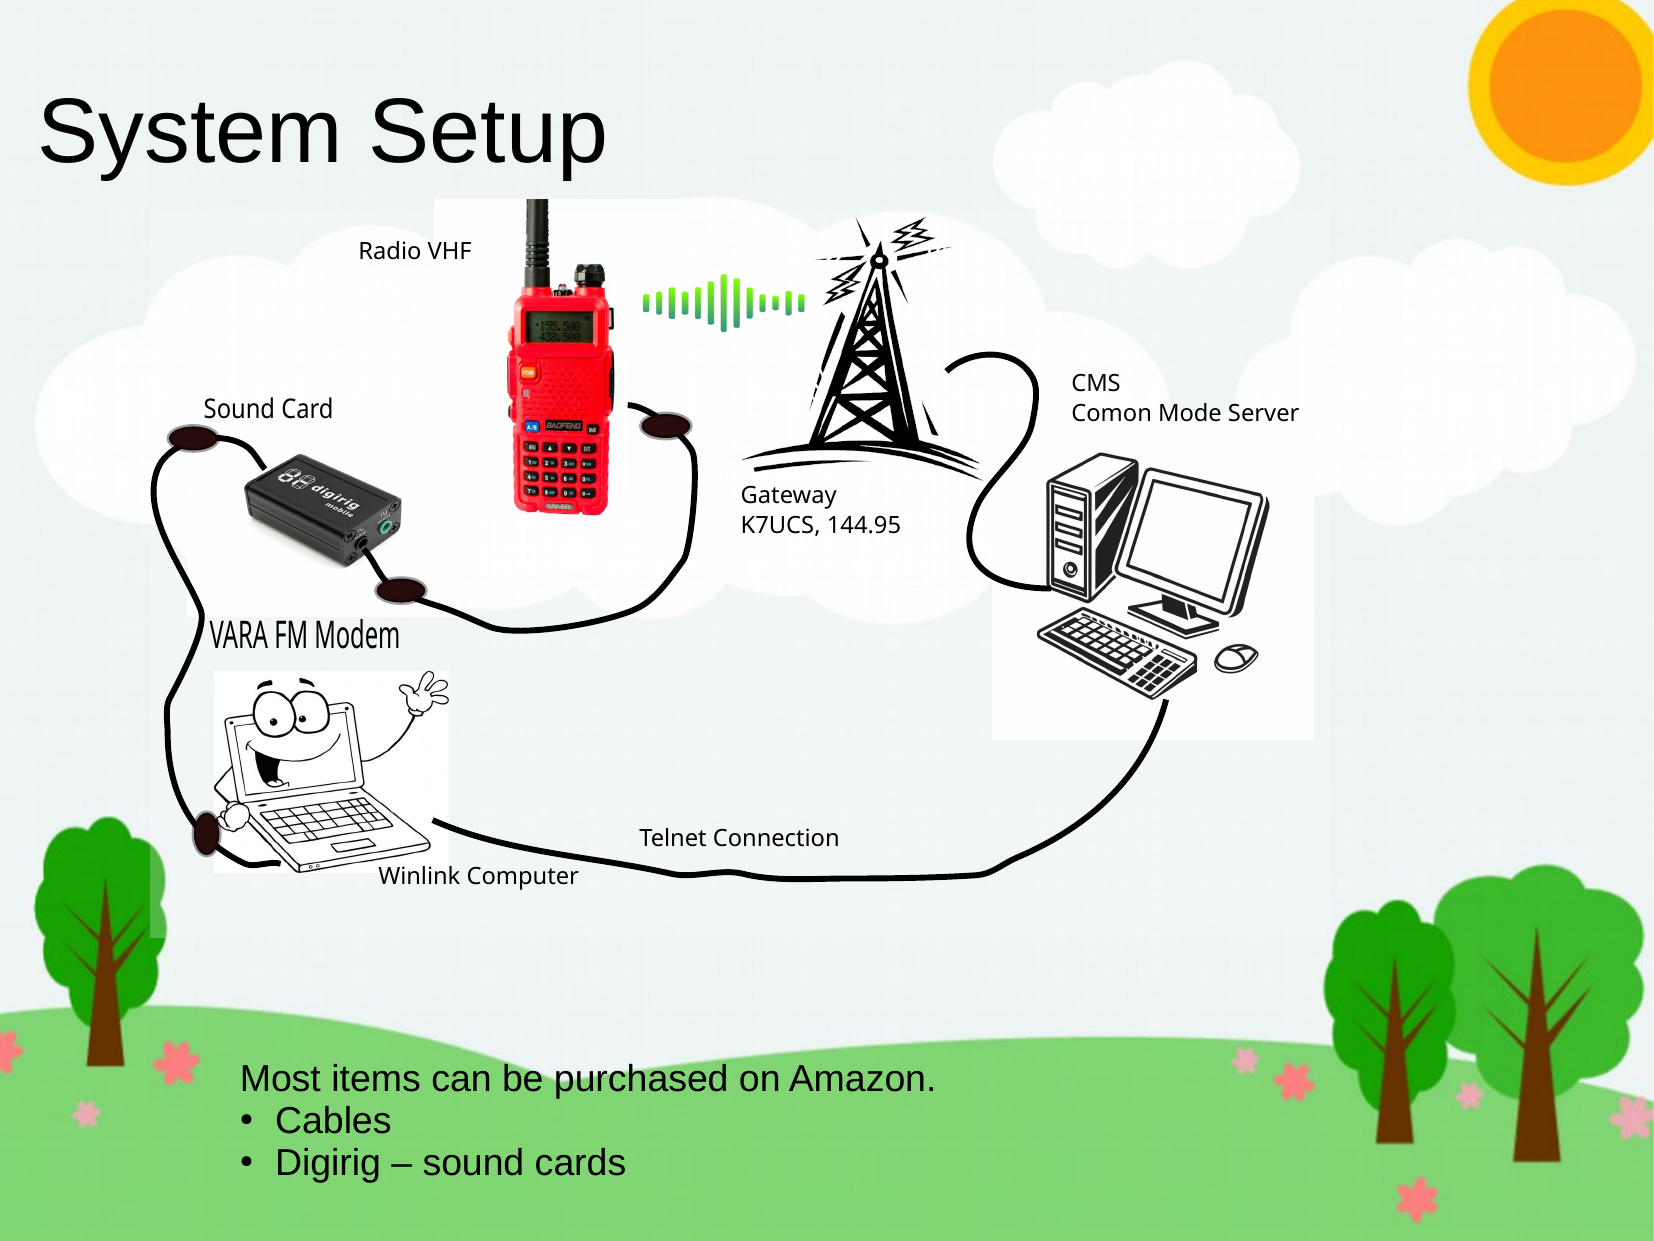

# System Setup
Most items can be purchased on Amazon.
Cables
Digirig – sound cards